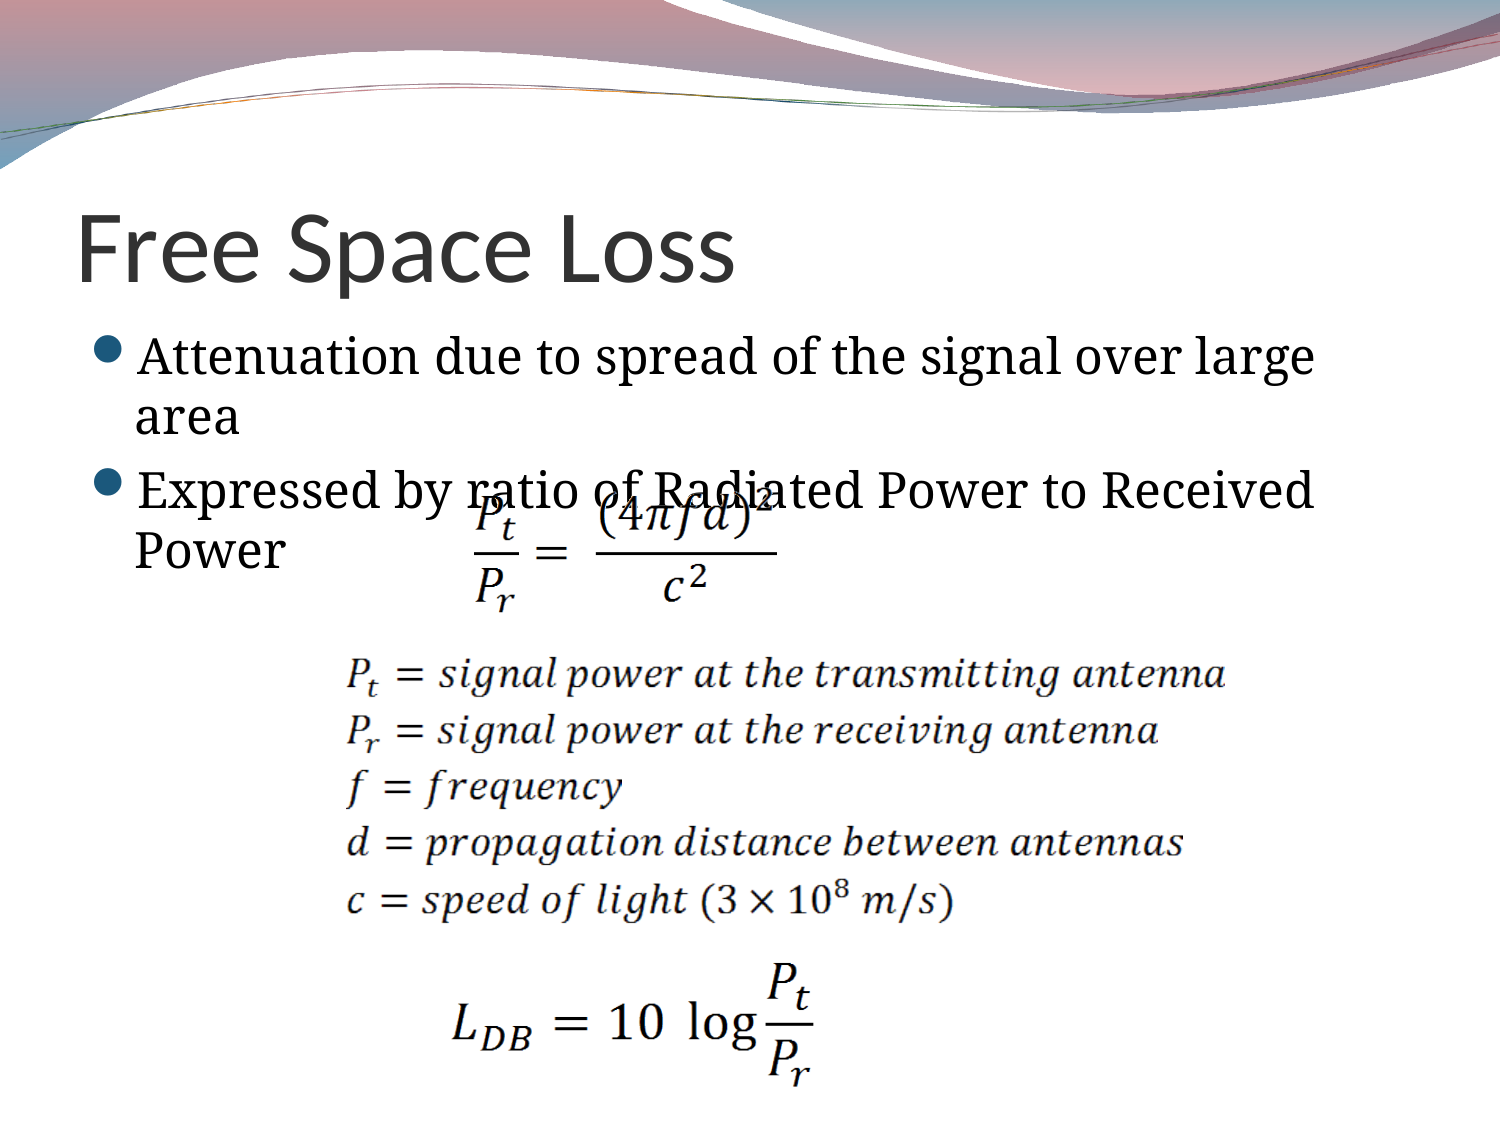

# Free Space Loss
Attenuation due to spread of the signal over large area
Expressed by ratio of Radiated Power to Received Power